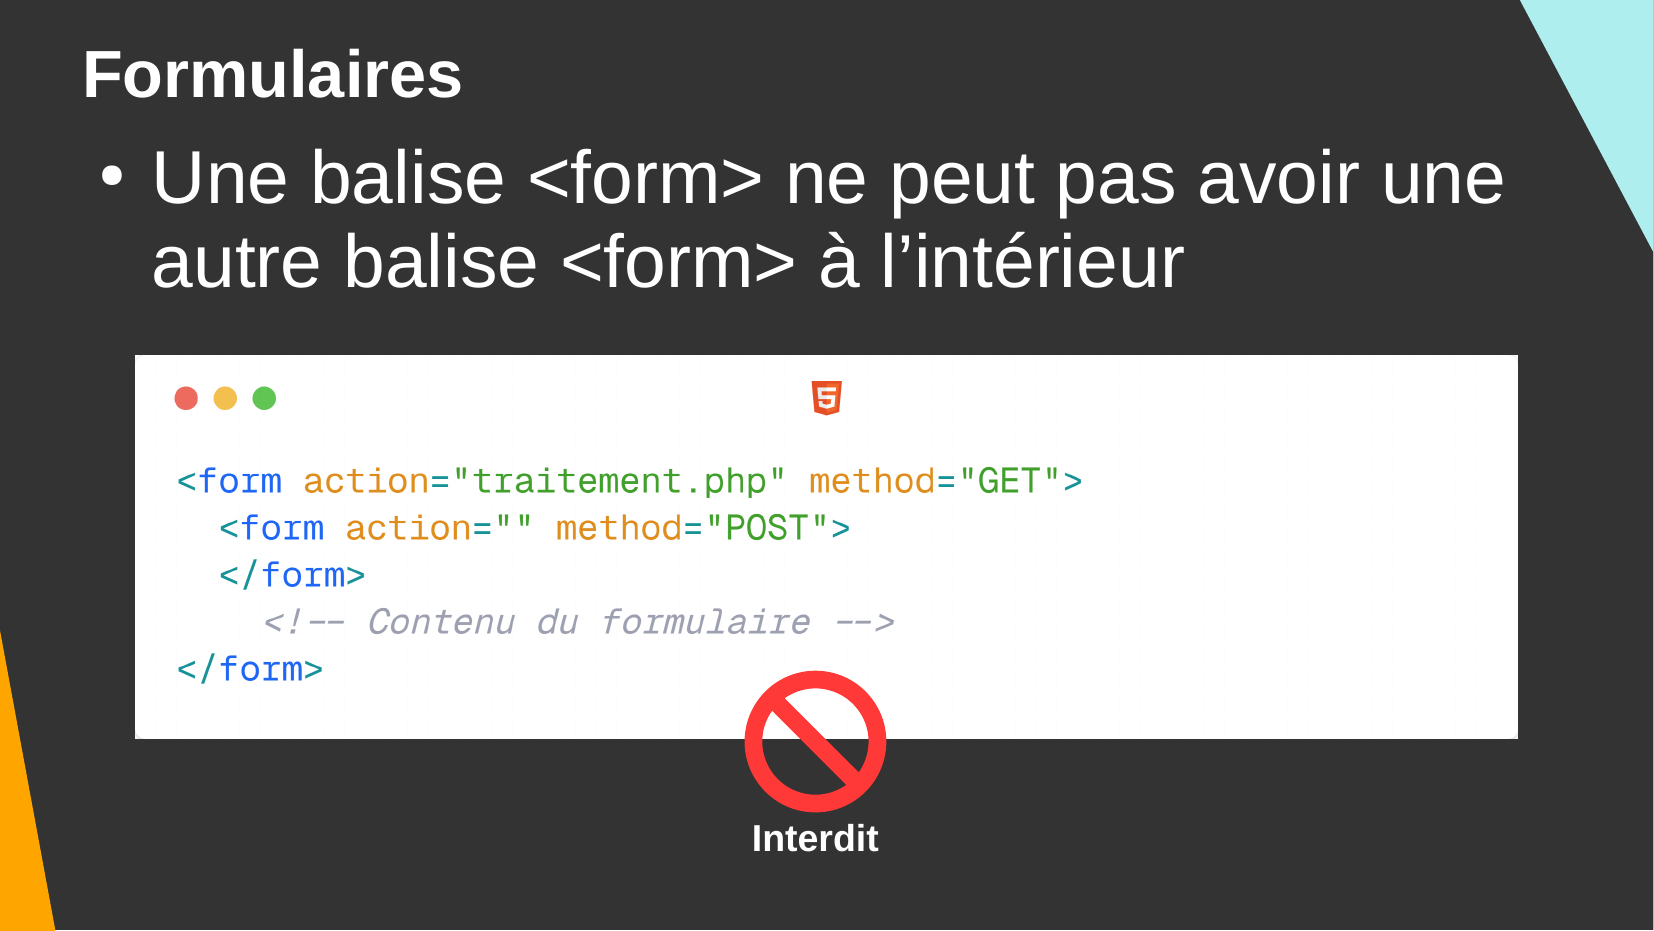

# Formulaires
Une balise <form> ne peut pas avoir une autre balise <form> à l’intérieur
Interdit